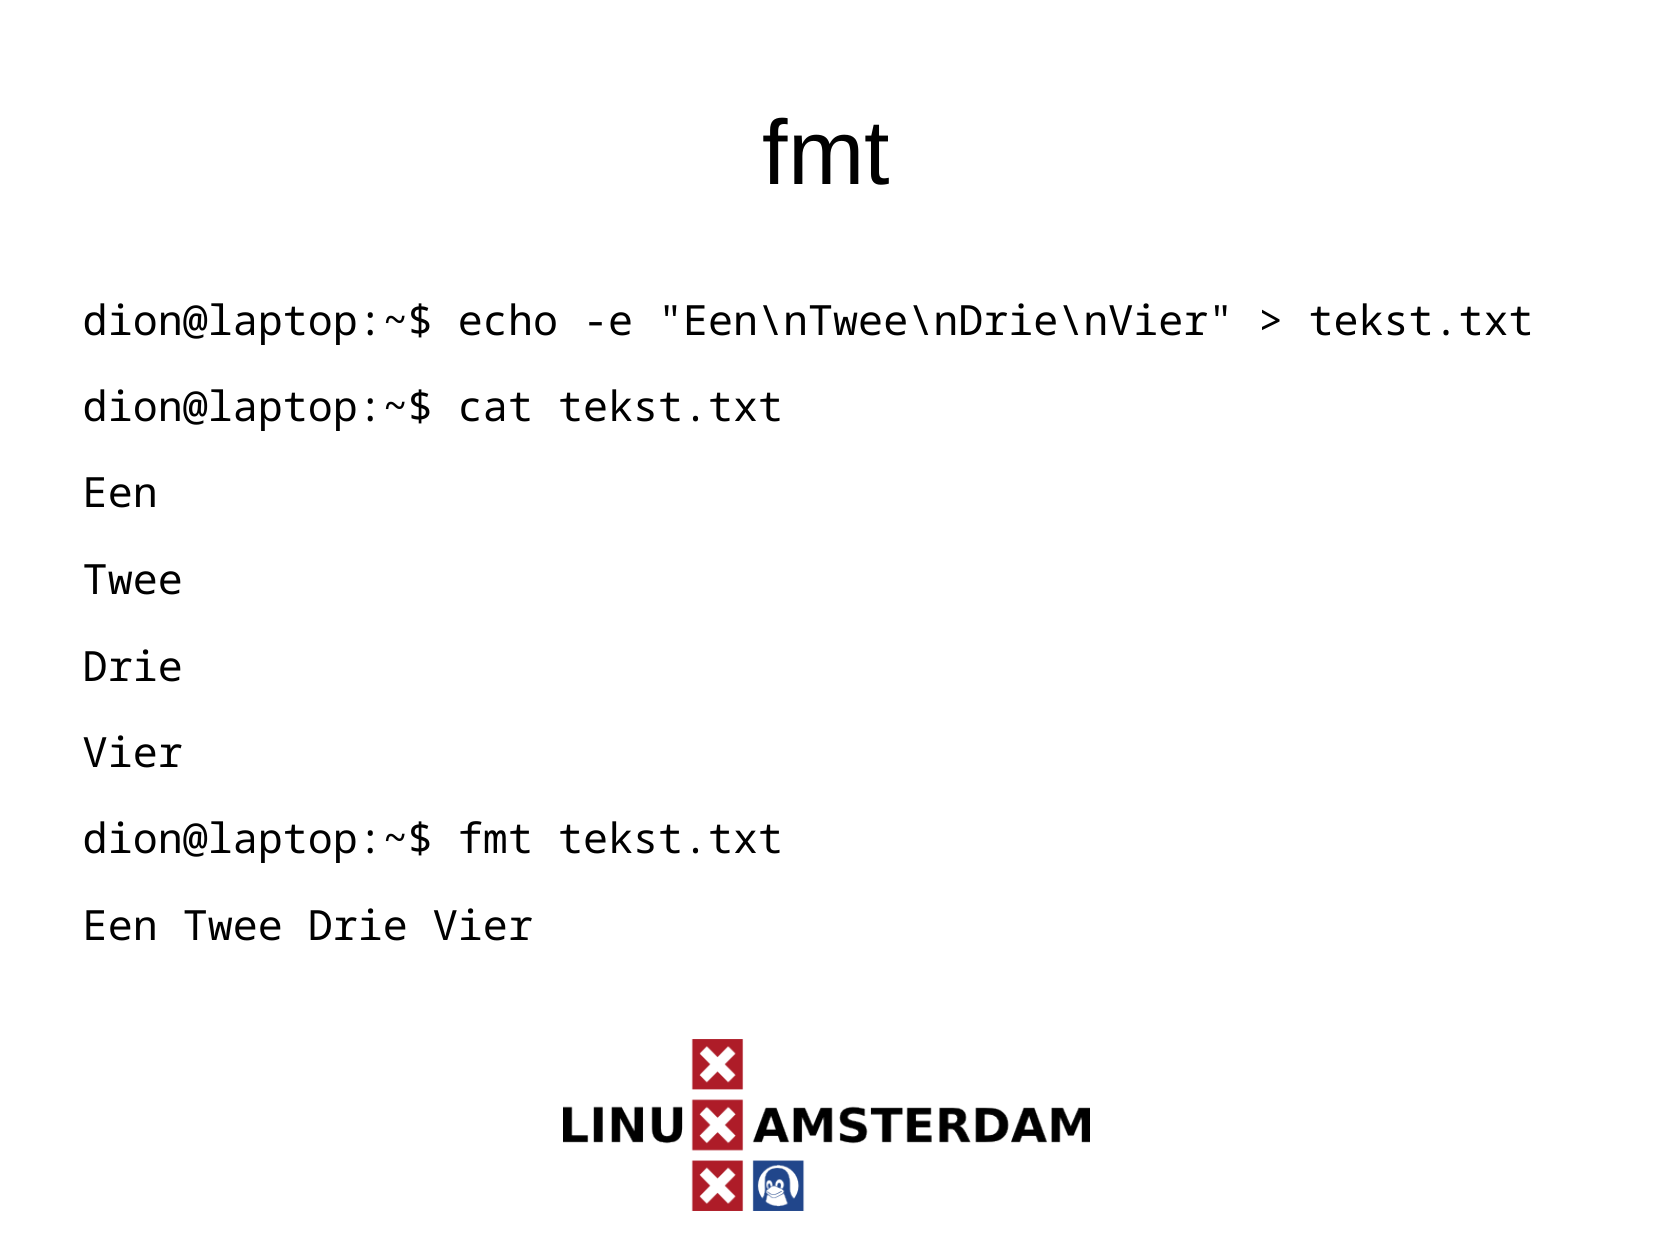

# fmt
dion@laptop:~$ echo -e "Een\nTwee\nDrie\nVier" > tekst.txt
dion@laptop:~$ cat tekst.txt
Een
Twee
Drie
Vier
dion@laptop:~$ fmt tekst.txt
Een Twee Drie Vier